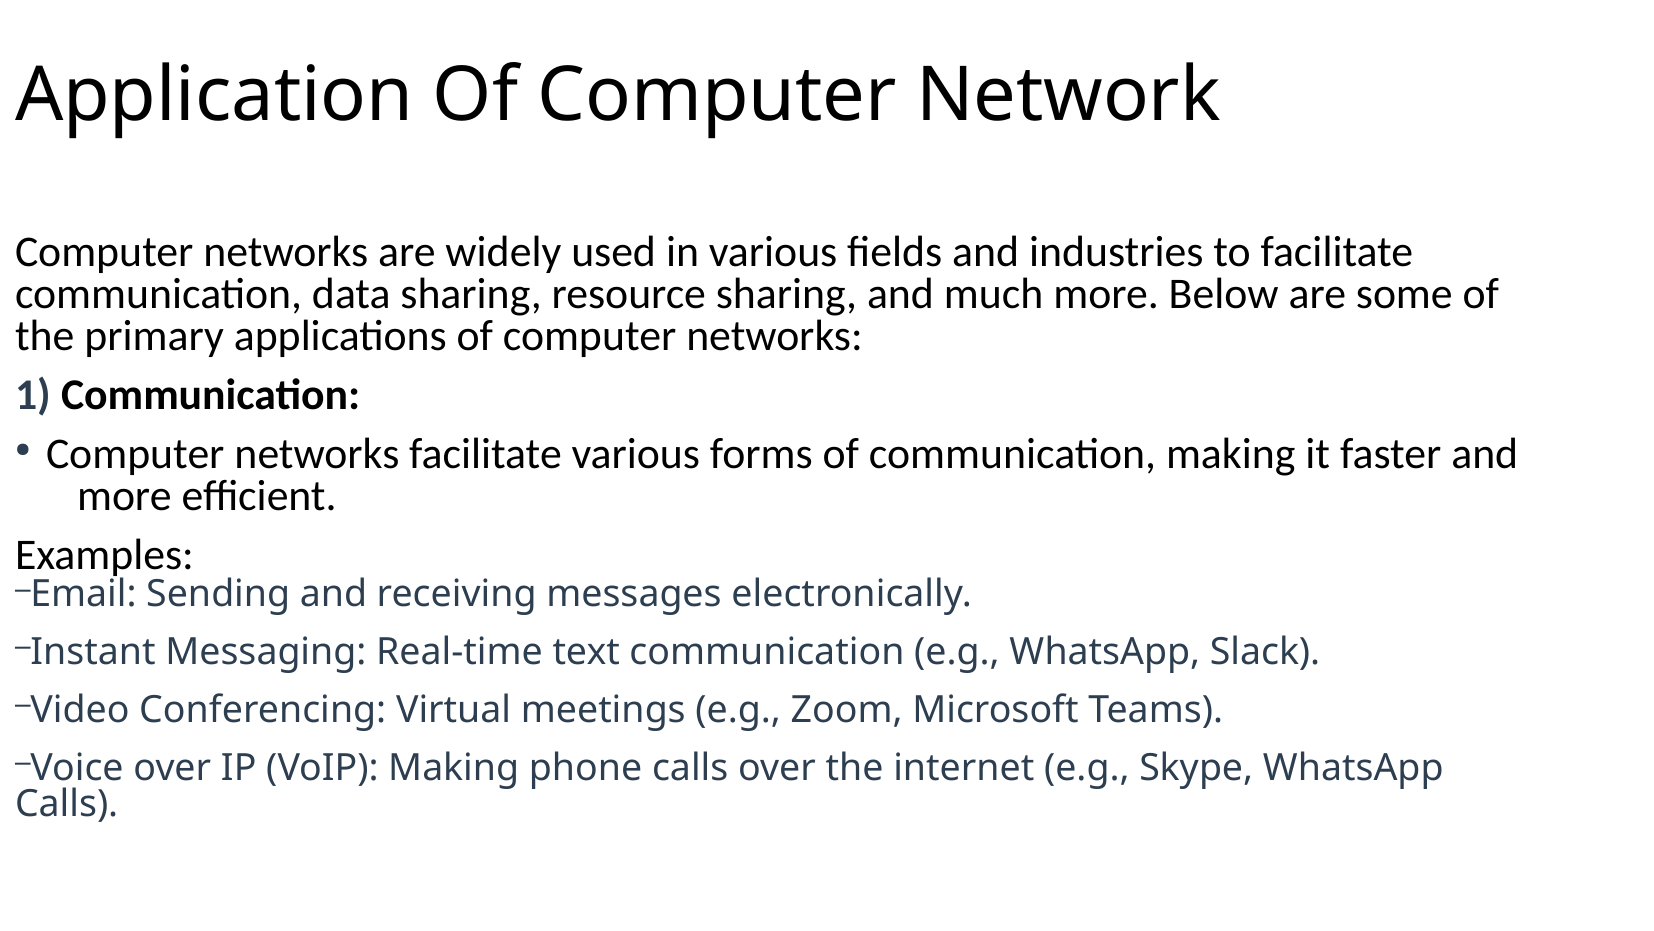

# Application Of Computer Network
Computer networks are widely used in various fields and industries to facilitate communication, data sharing, resource sharing, and much more. Below are some of the primary applications of computer networks:
 Communication:
Computer networks facilitate various forms of communication, making it faster and more efficient.
Examples:
Email: Sending and receiving messages electronically.
Instant Messaging: Real-time text communication (e.g., WhatsApp, Slack).
Video Conferencing: Virtual meetings (e.g., Zoom, Microsoft Teams).
Voice over IP (VoIP): Making phone calls over the internet (e.g., Skype, WhatsApp Calls).